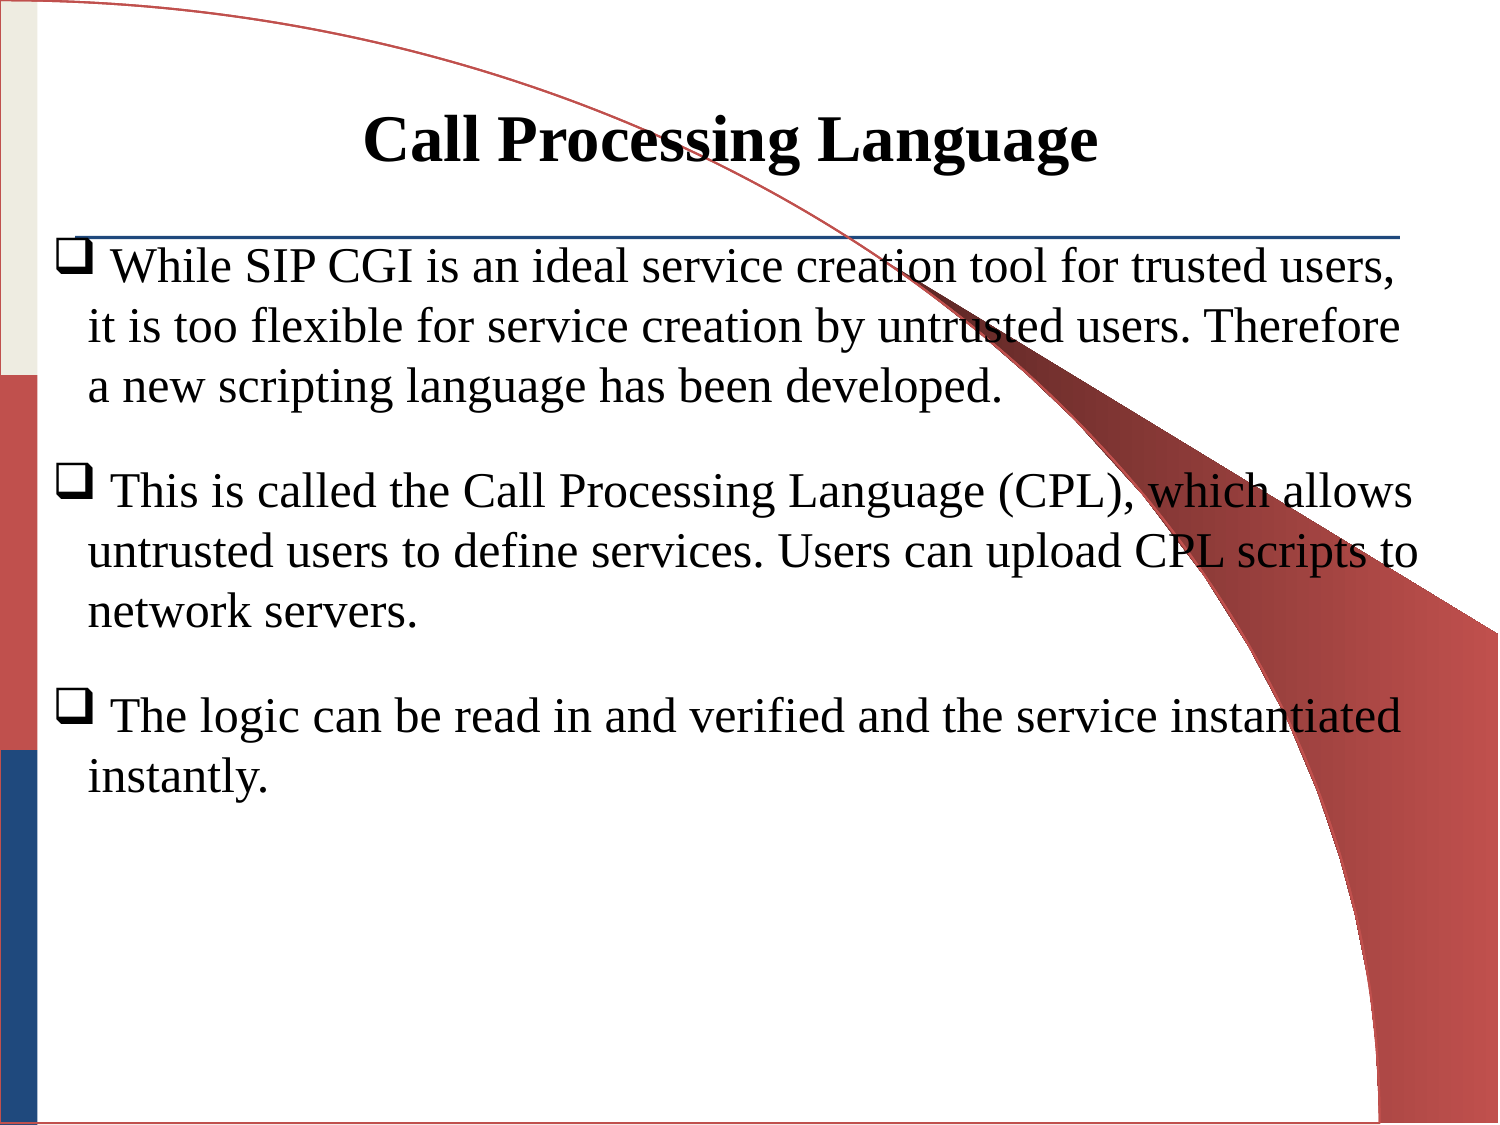

Call Processing Language
 While SIP CGI is an ideal service creation tool for trusted users, it is too flexible for service creation by untrusted users. Therefore a new scripting language has been developed.
 This is called the Call Processing Language (CPL), which allows untrusted users to define services. Users can upload CPL scripts to network servers.
 The logic can be read in and verified and the service instantiated instantly.